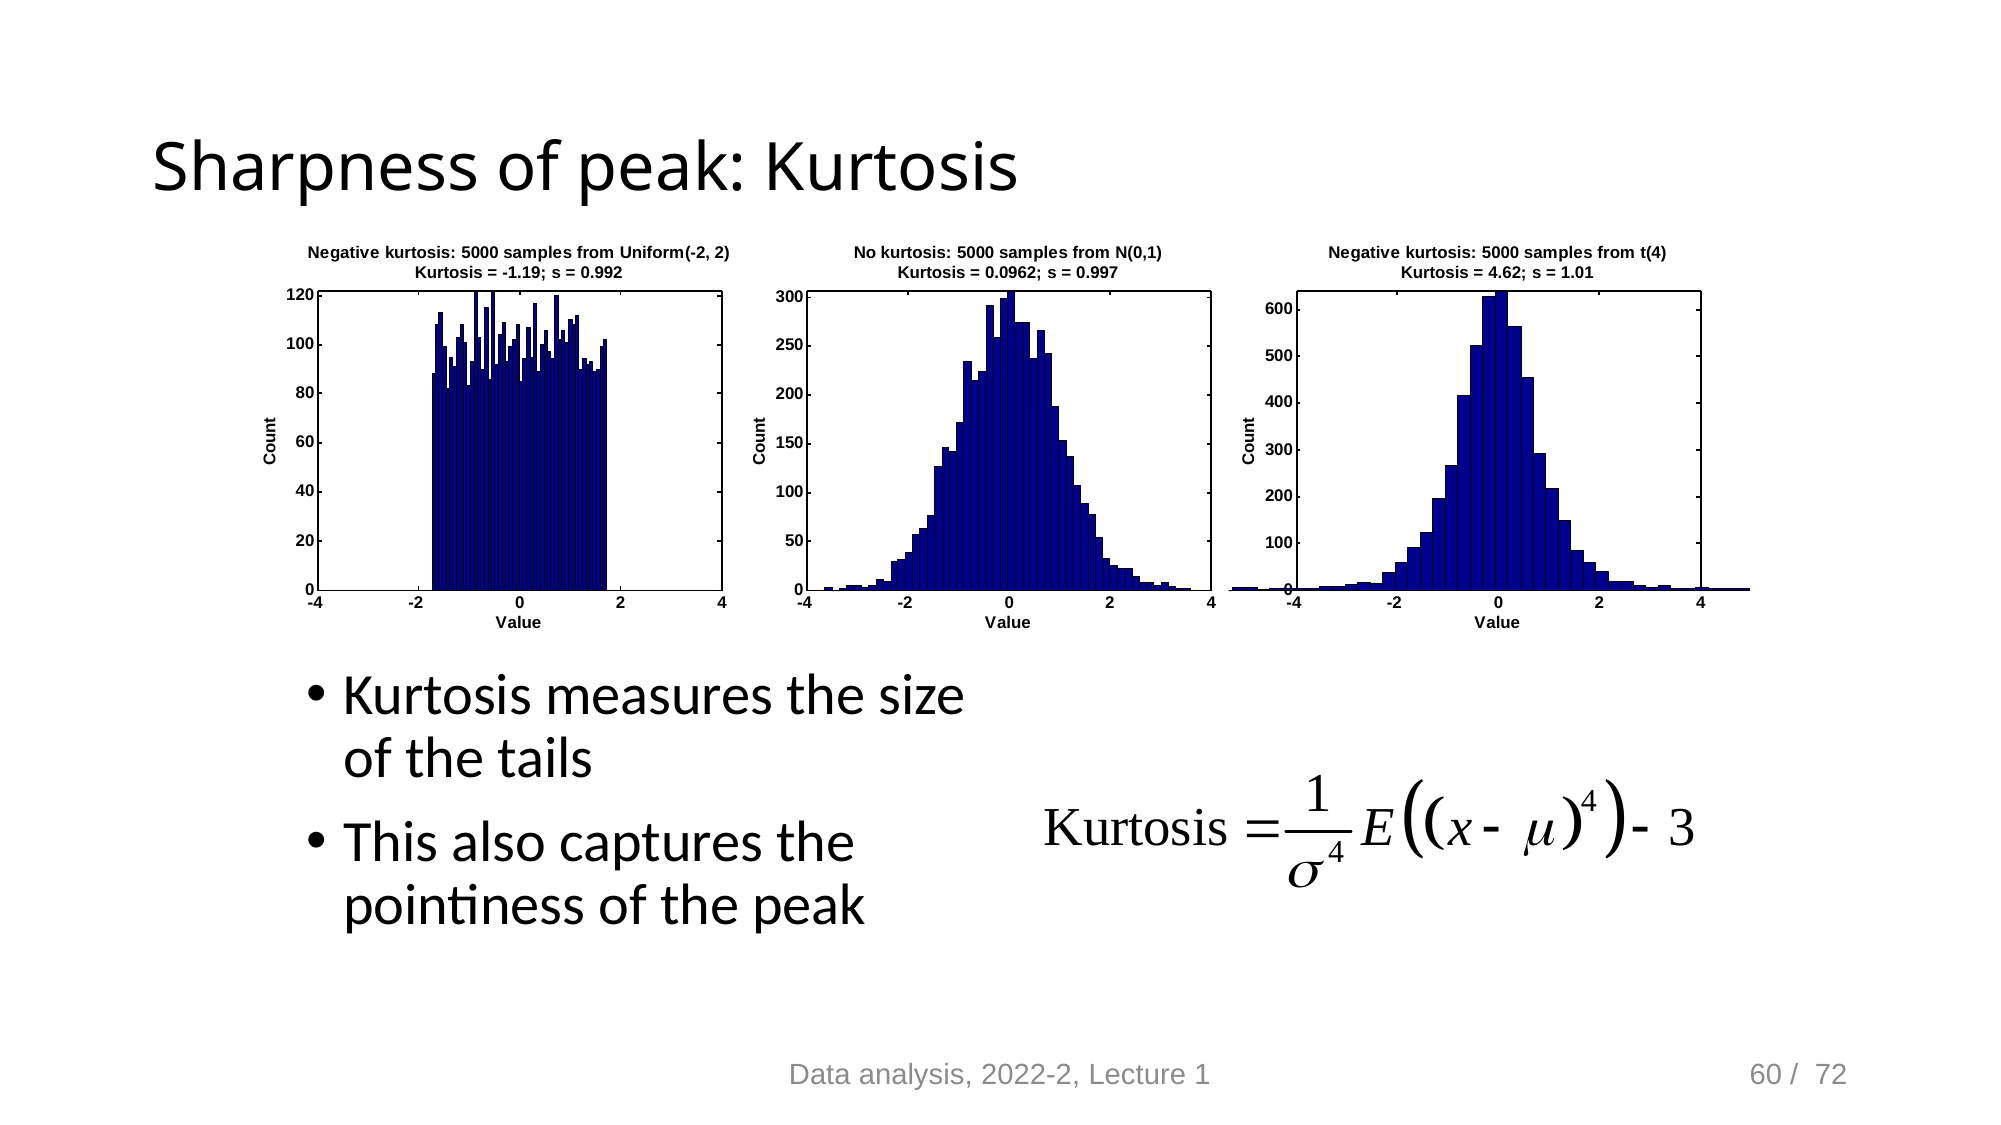

# Sharpness of peak: Kurtosis
Kurtosis measures the size of the tails
This also captures the pointiness of the peak
Data analysis, 2022-2, Lecture 1